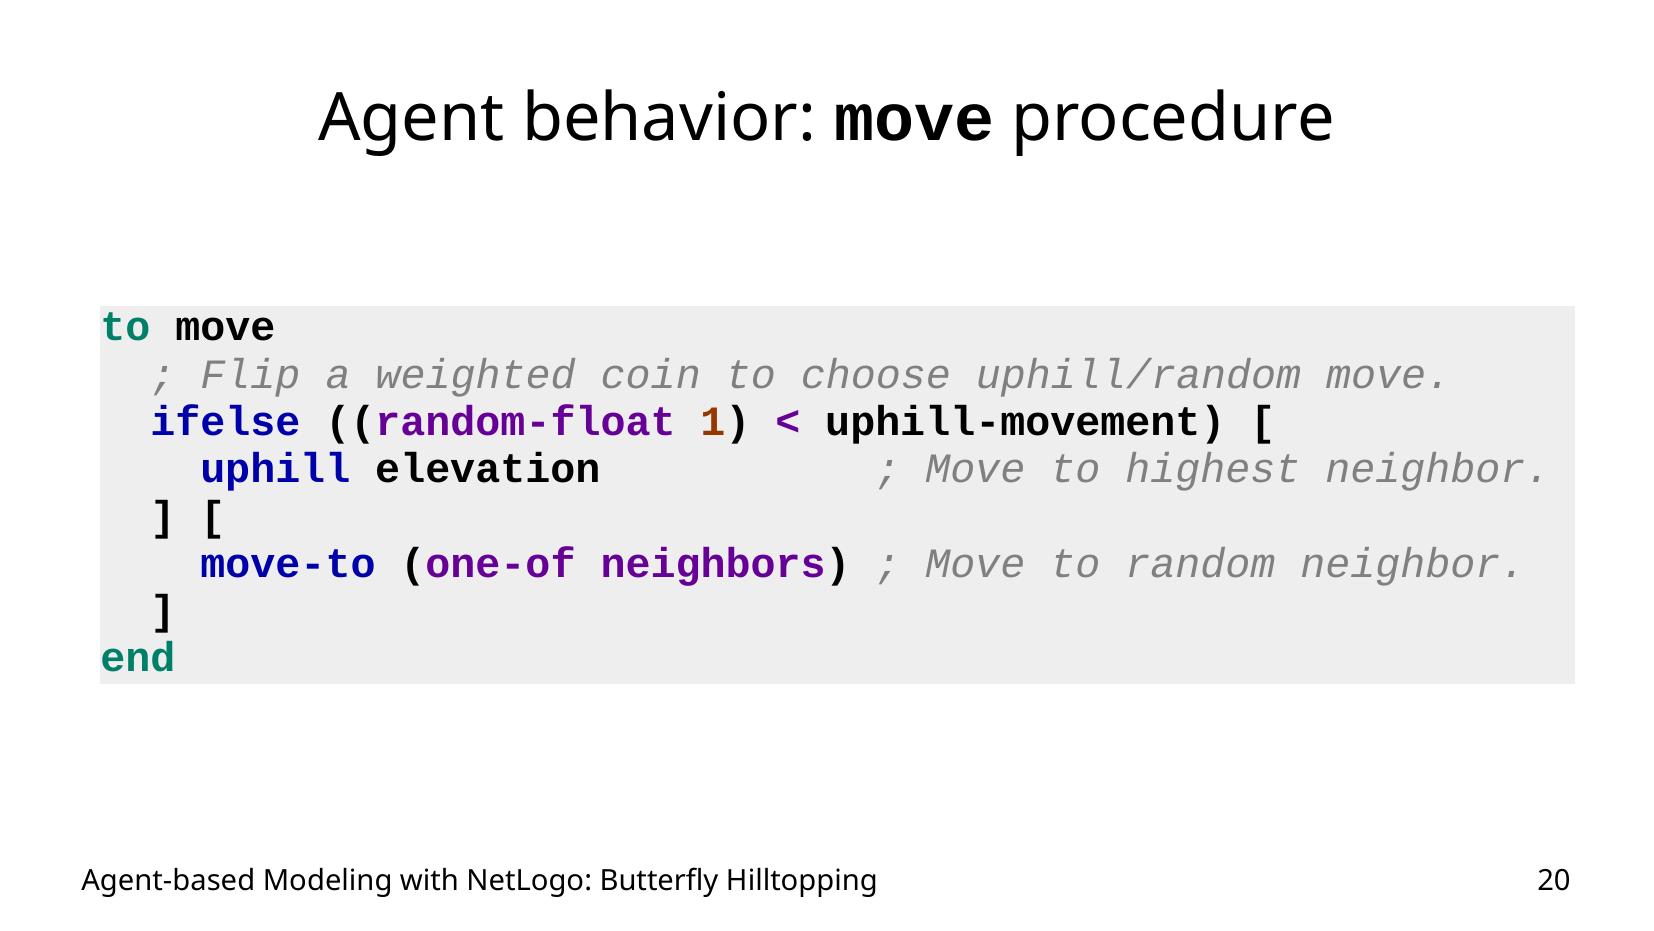

# Agent behavior: move procedure
to move
 ; Flip a weighted coin to choose uphill/random move.
 ifelse ((random-float 1) < uphill-movement) [
 uphill elevation ; Move to highest neighbor.
 ] [
 move-to (one-of neighbors) ; Move to random neighbor.
 ]
end
Agent-based Modeling with NetLogo: Butterfly Hilltopping
20